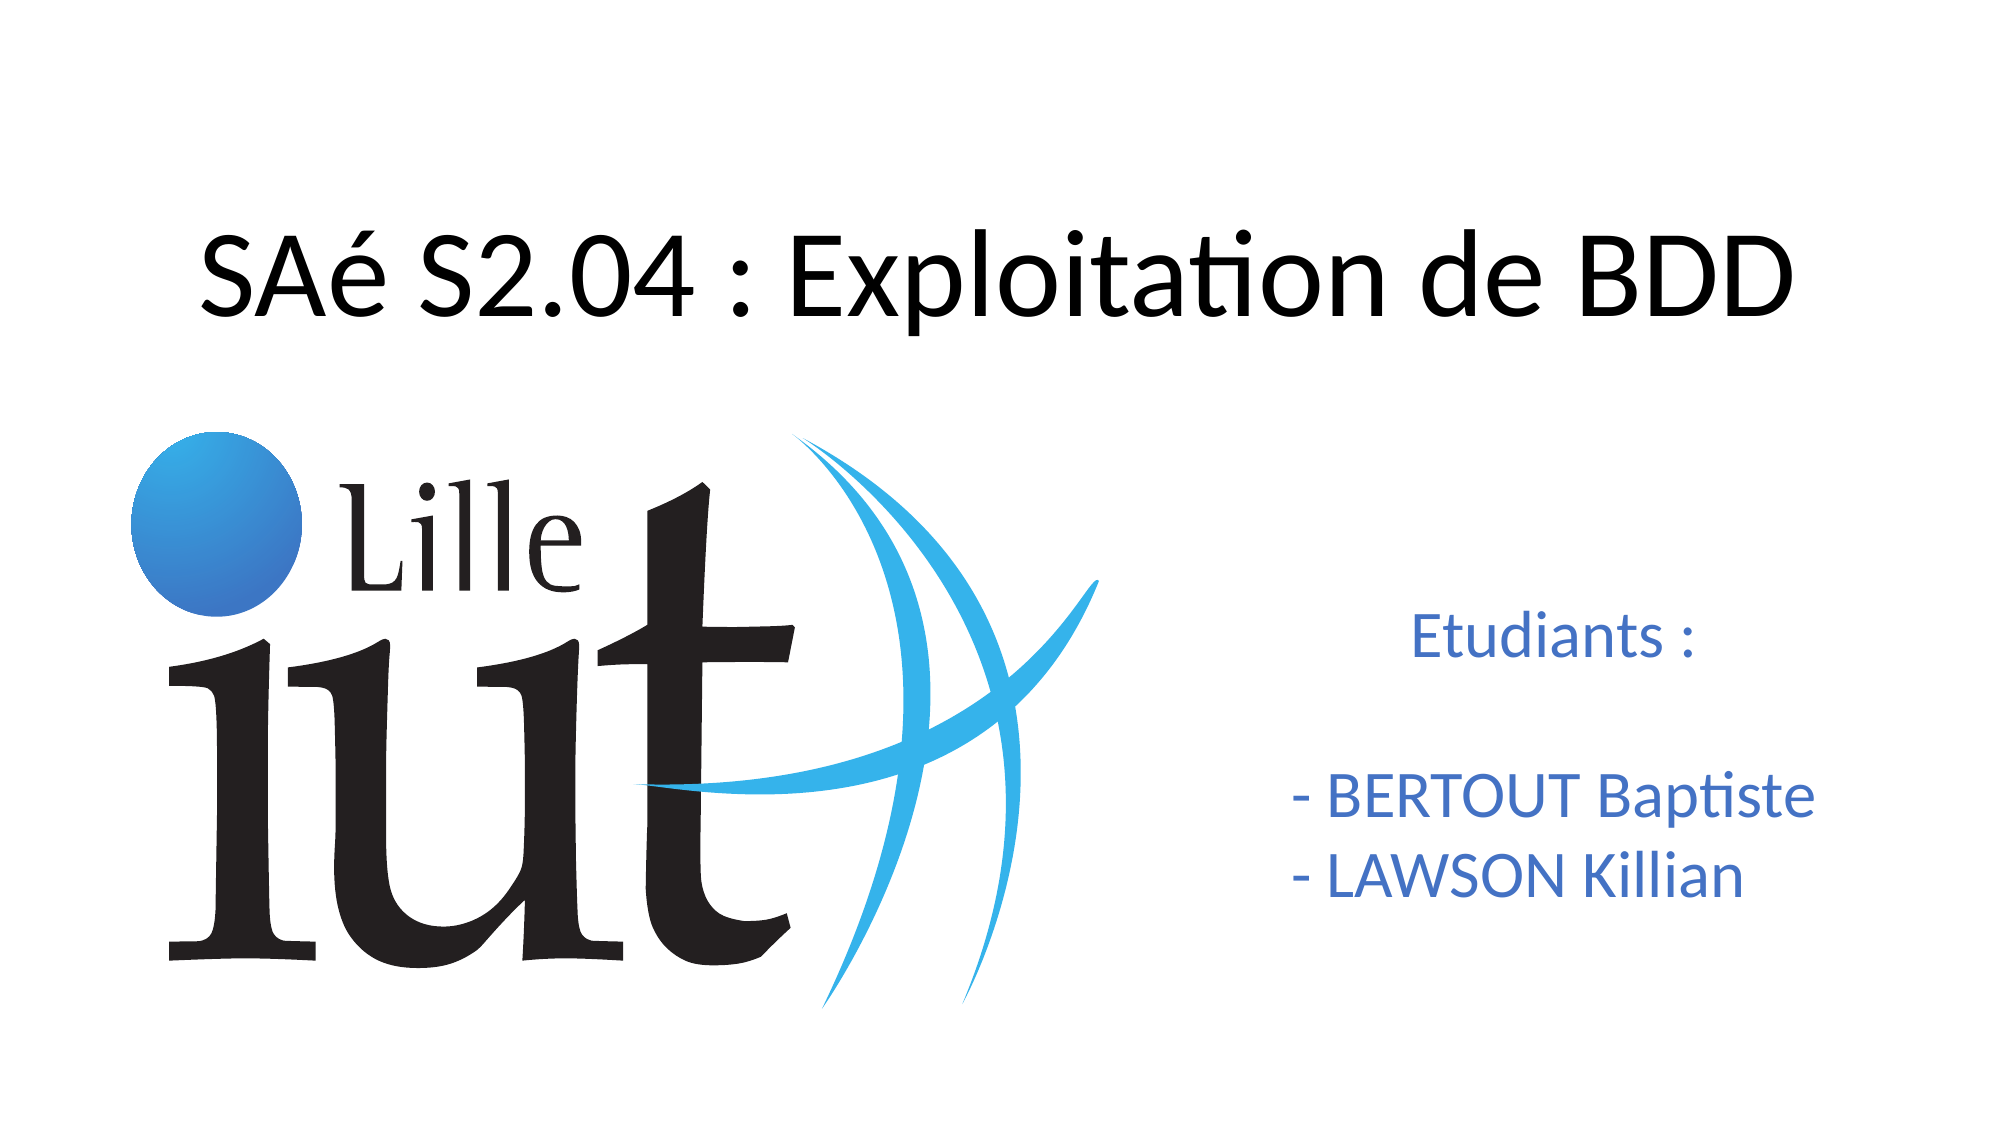

SAé S2.04 : Exploitation de BDD
Etudiants :
- BERTOUT Baptiste
- LAWSON Killian